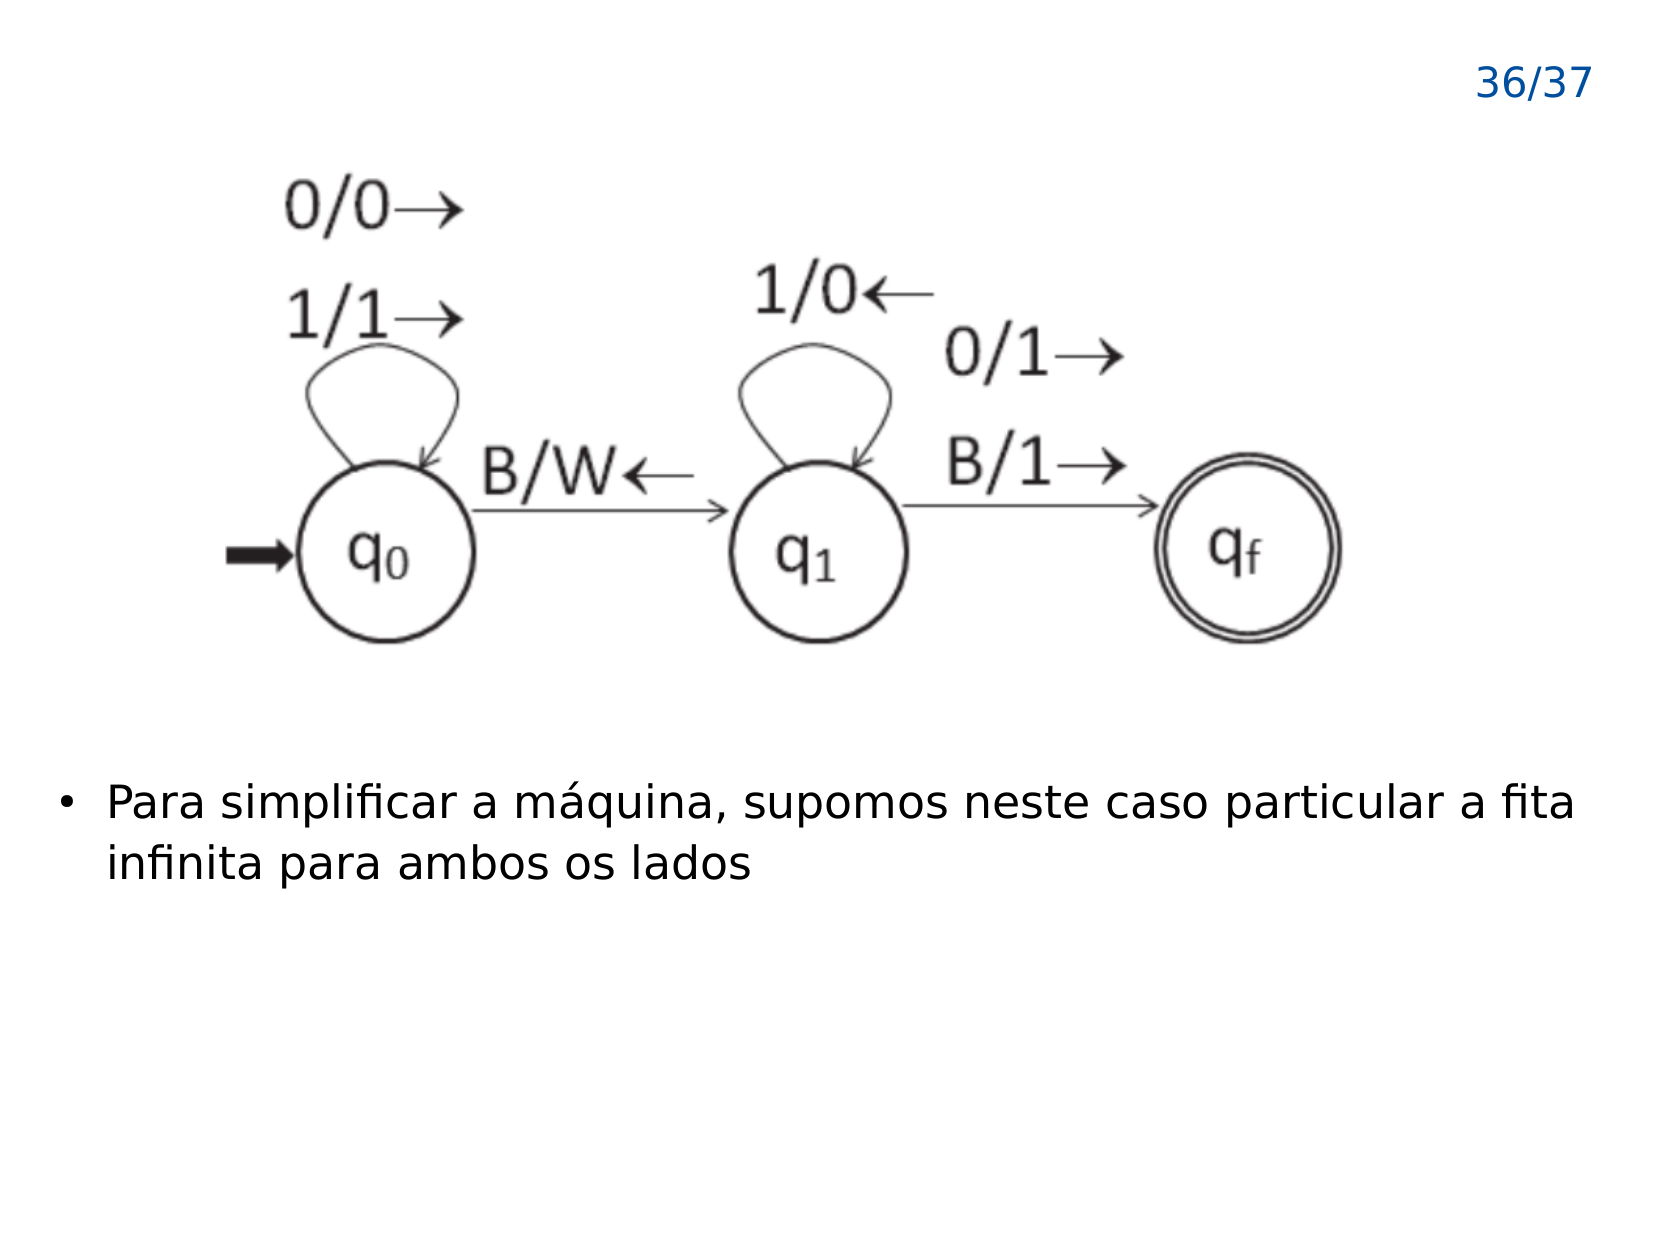

#
36
Para simplificar a máquina, supomos neste caso particular a fita infinita para ambos os lados